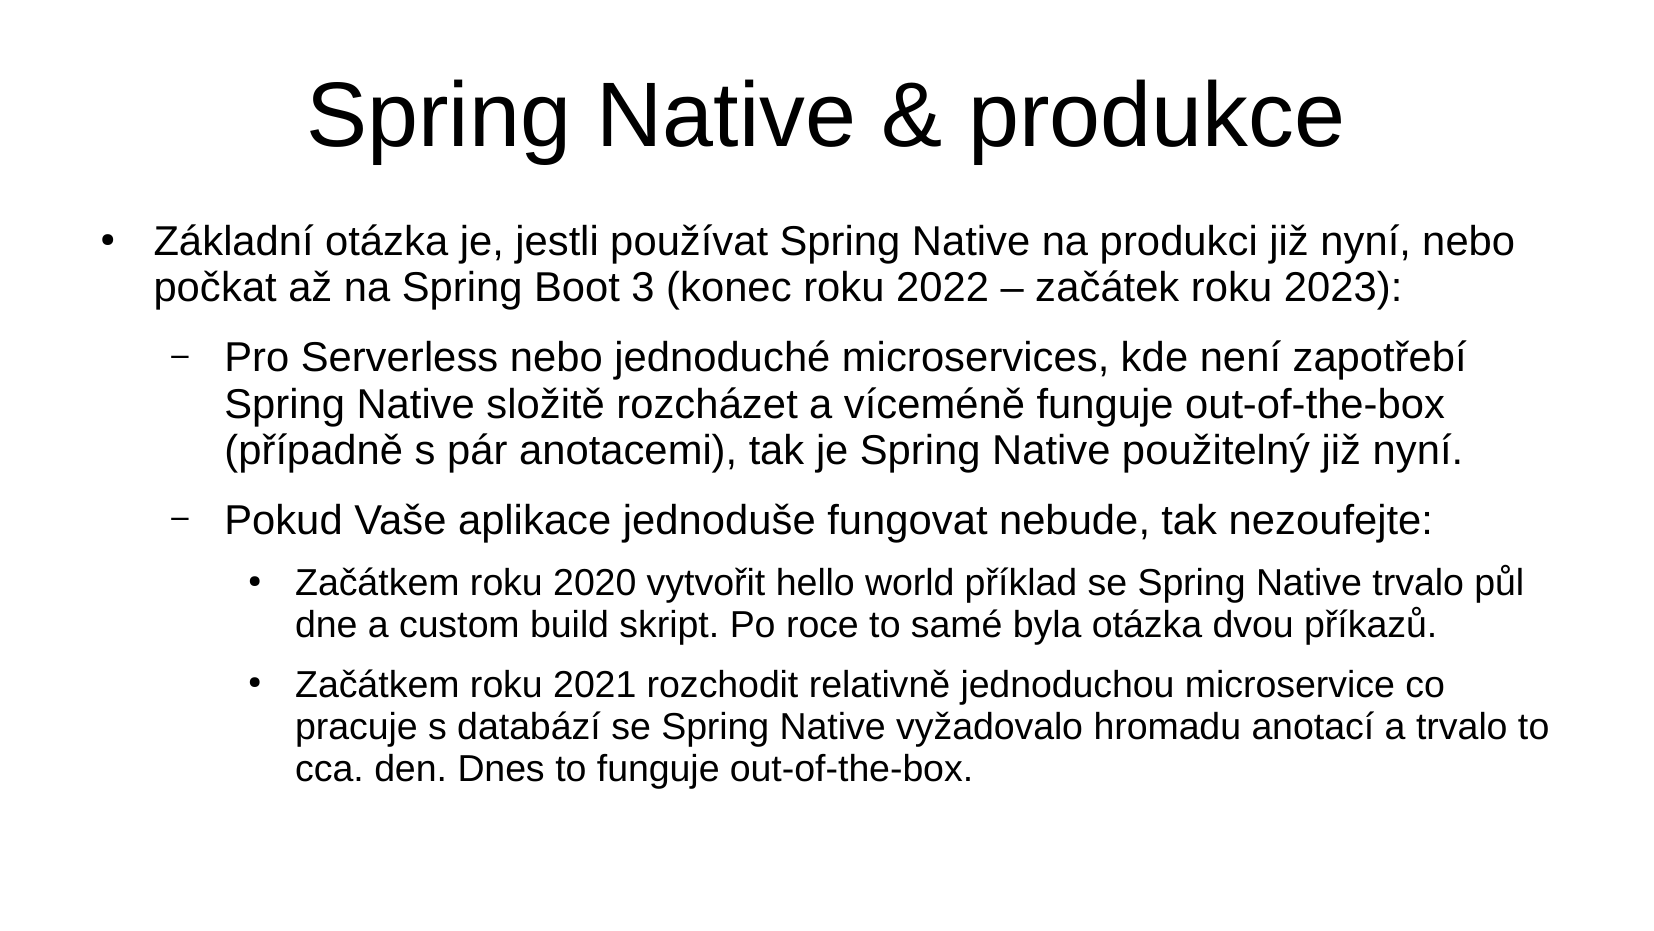

# Spring Native & produkce
Základní otázka je, jestli používat Spring Native na produkci již nyní, nebo počkat až na Spring Boot 3 (konec roku 2022 – začátek roku 2023):
Pro Serverless nebo jednoduché microservices, kde není zapotřebí Spring Native složitě rozcházet a víceméně funguje out-of-the-box (případně s pár anotacemi), tak je Spring Native použitelný již nyní.
Pokud Vaše aplikace jednoduše fungovat nebude, tak nezoufejte:
Začátkem roku 2020 vytvořit hello world příklad se Spring Native trvalo půl dne a custom build skript. Po roce to samé byla otázka dvou příkazů.
Začátkem roku 2021 rozchodit relativně jednoduchou microservice co pracuje s databází se Spring Native vyžadovalo hromadu anotací a trvalo to cca. den. Dnes to funguje out-of-the-box.